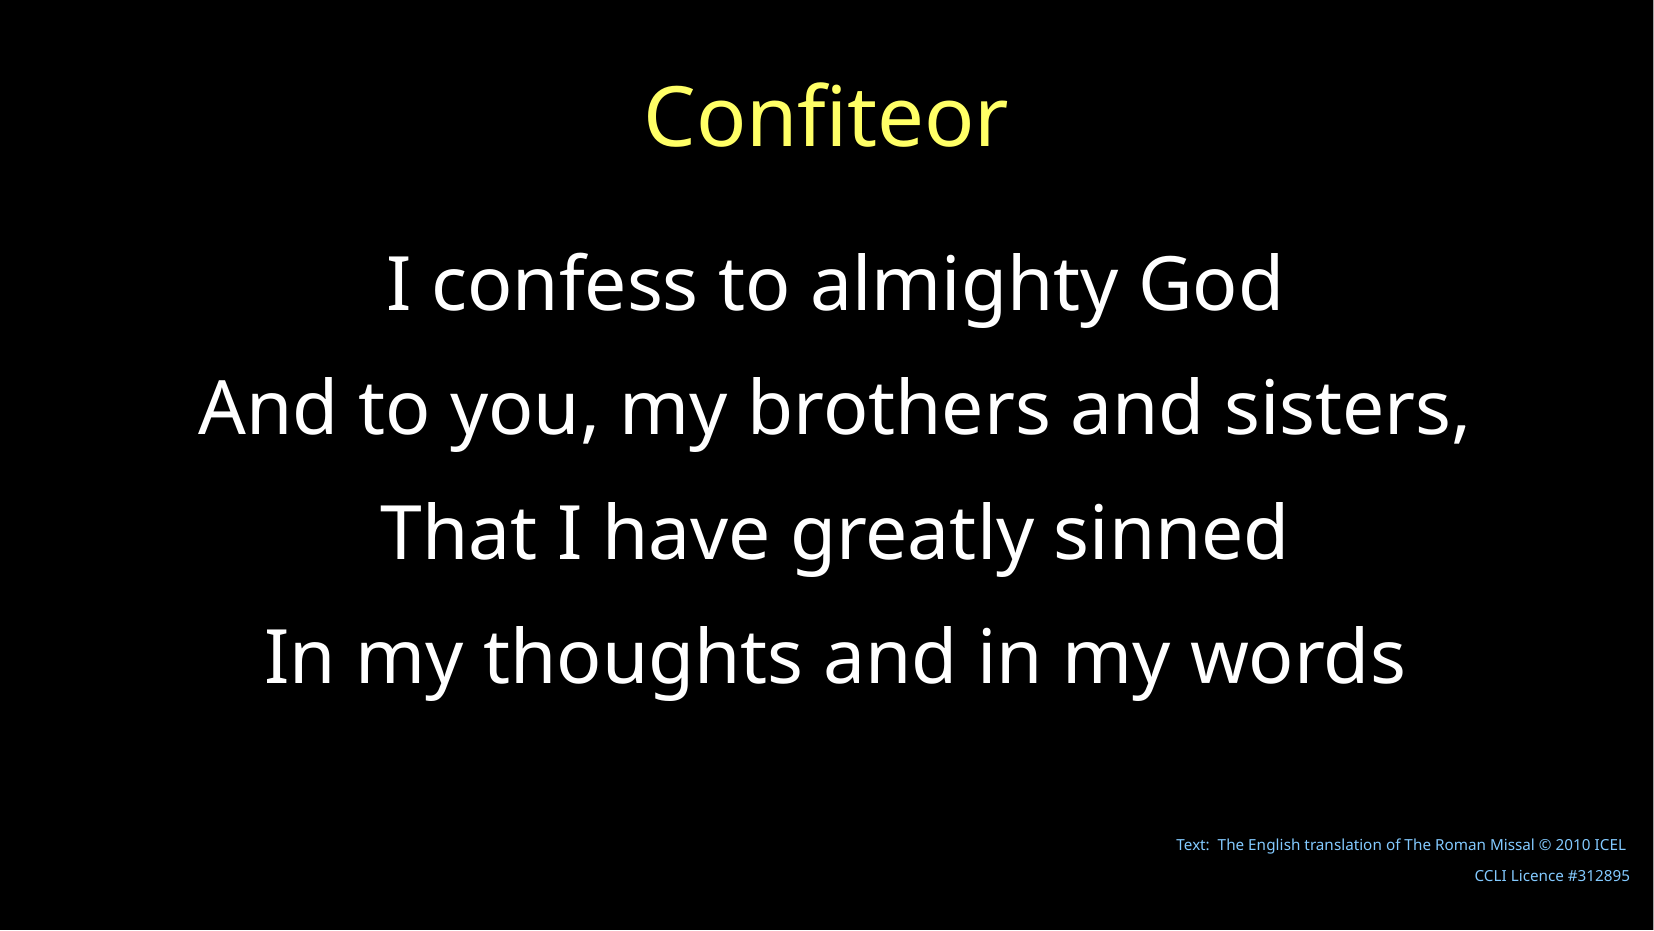

# Confiteor
I confess to almighty God
And to you, my brothers and sisters,
That I have greatly sinned
In my thoughts and in my words
Text: The English translation of The Roman Missal © 2010 ICEL
CCLI Licence #312895